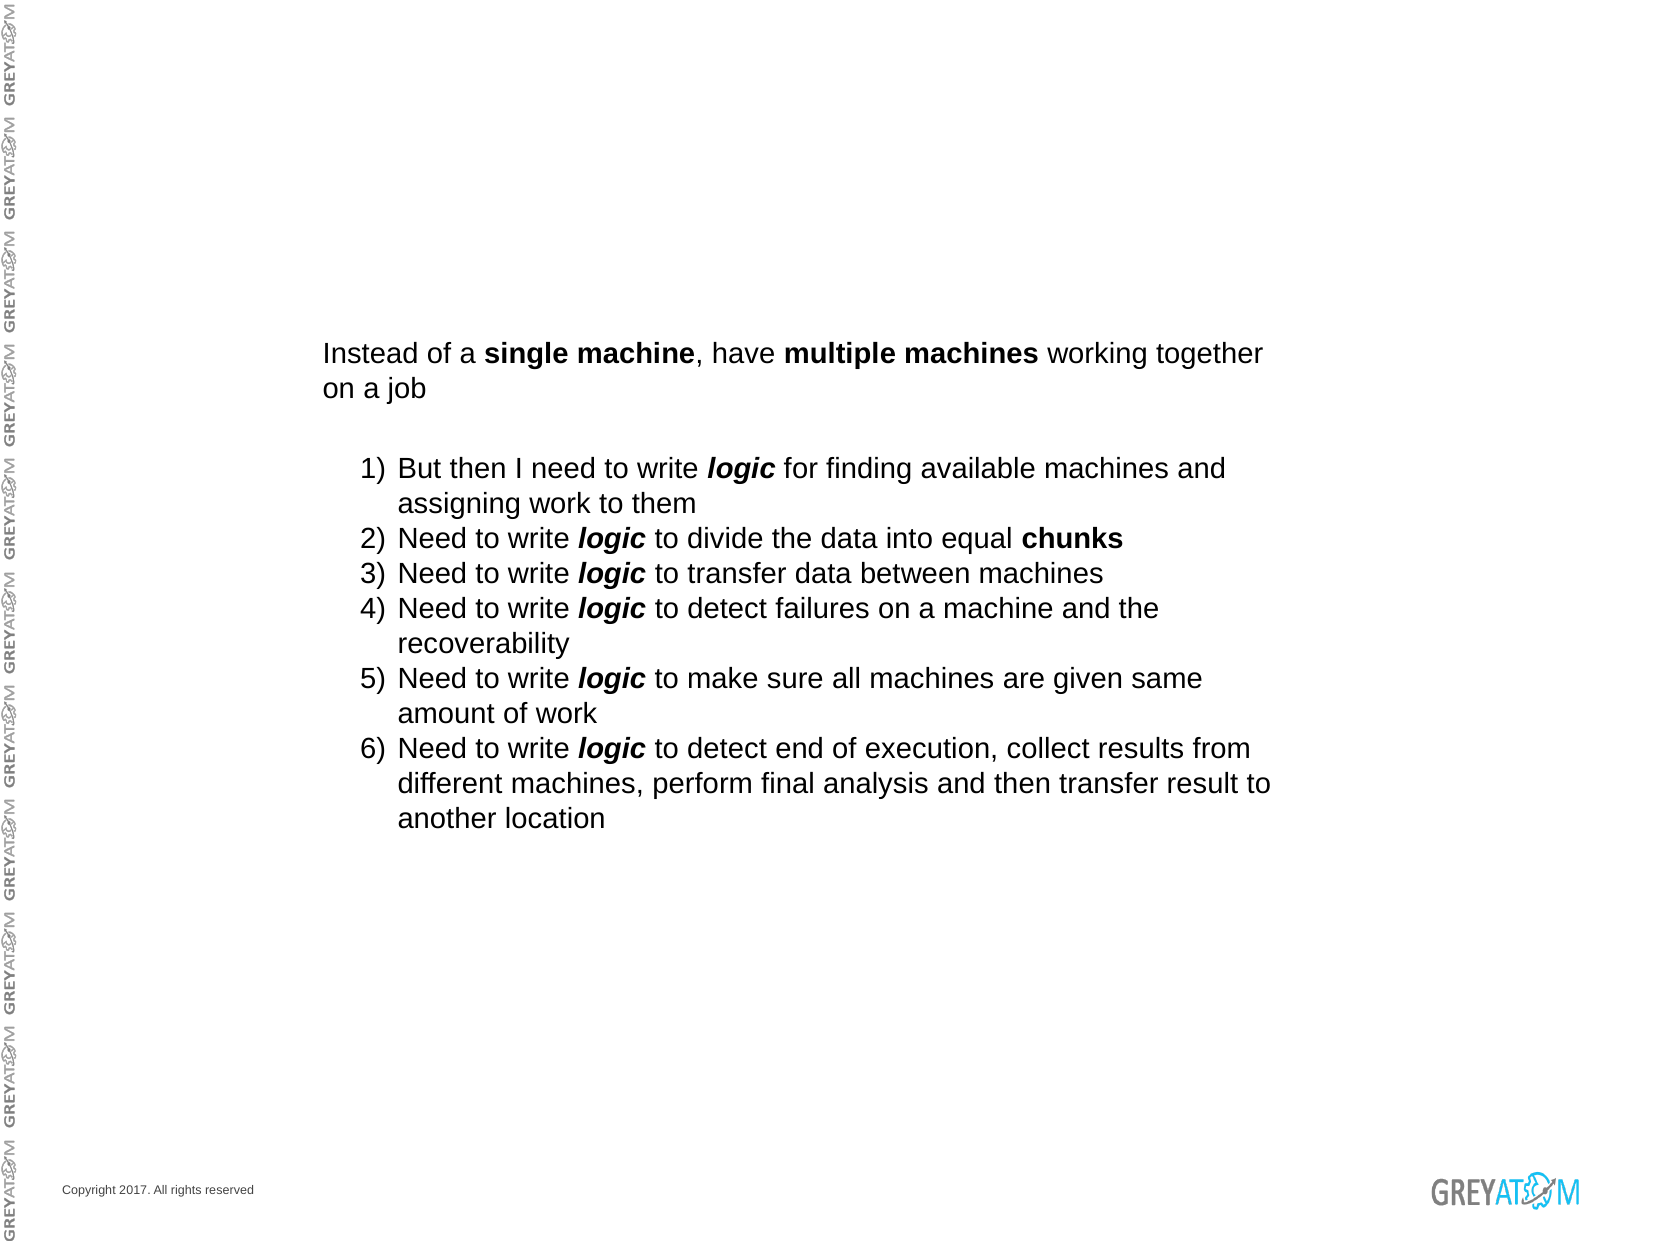

Instead of a single machine, have multiple machines working together on a job
But then I need to write logic for finding available machines and assigning work to them
Need to write logic to divide the data into equal chunks
Need to write logic to transfer data between machines
Need to write logic to detect failures on a machine and the recoverability
Need to write logic to make sure all machines are given same amount of work
Need to write logic to detect end of execution, collect results from different machines, perform final analysis and then transfer result to another location